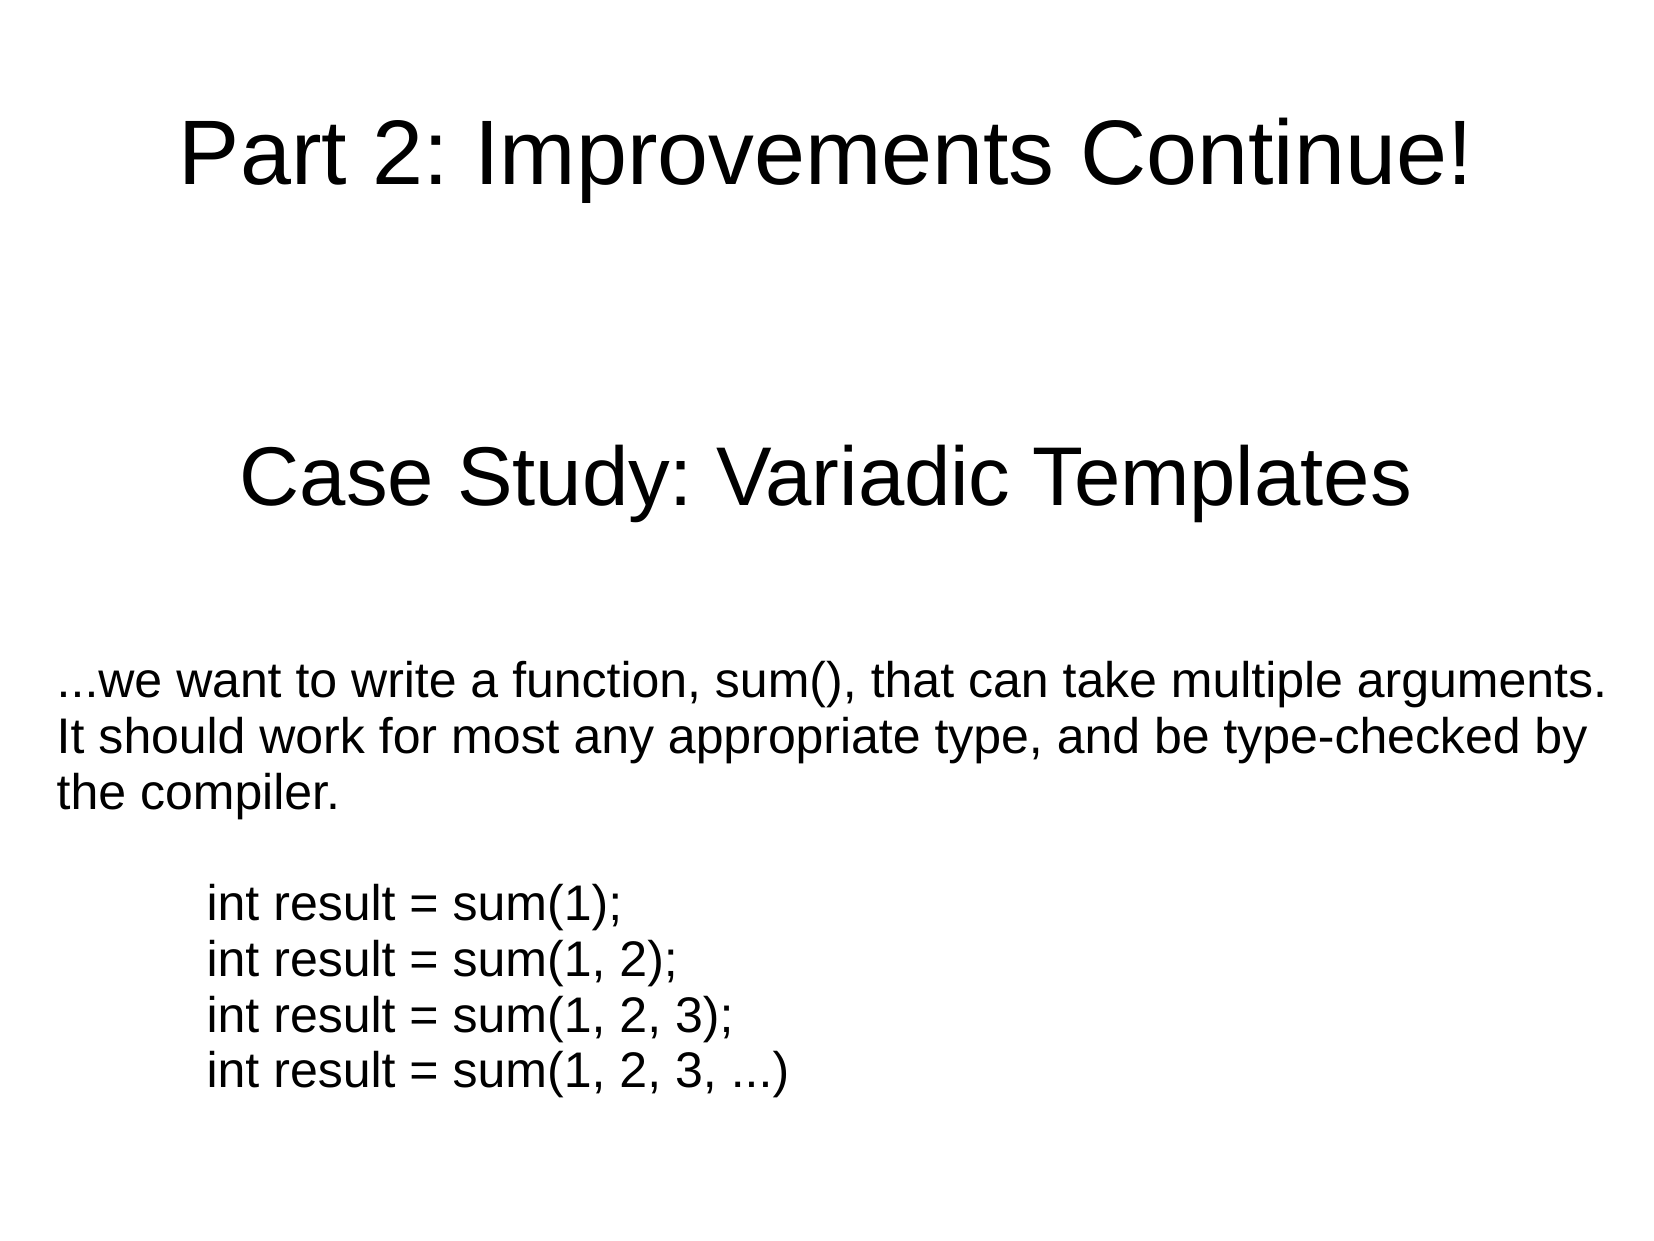

# Part 2: Improvements Continue!
Case Study: Variadic Templates
...we want to write a function, sum(), that can take multiple arguments.
It should work for most any appropriate type, and be type-checked by
the compiler.
		int result = sum(1);
		int result = sum(1, 2);
		int result = sum(1, 2, 3);
		int result = sum(1, 2, 3, ...)